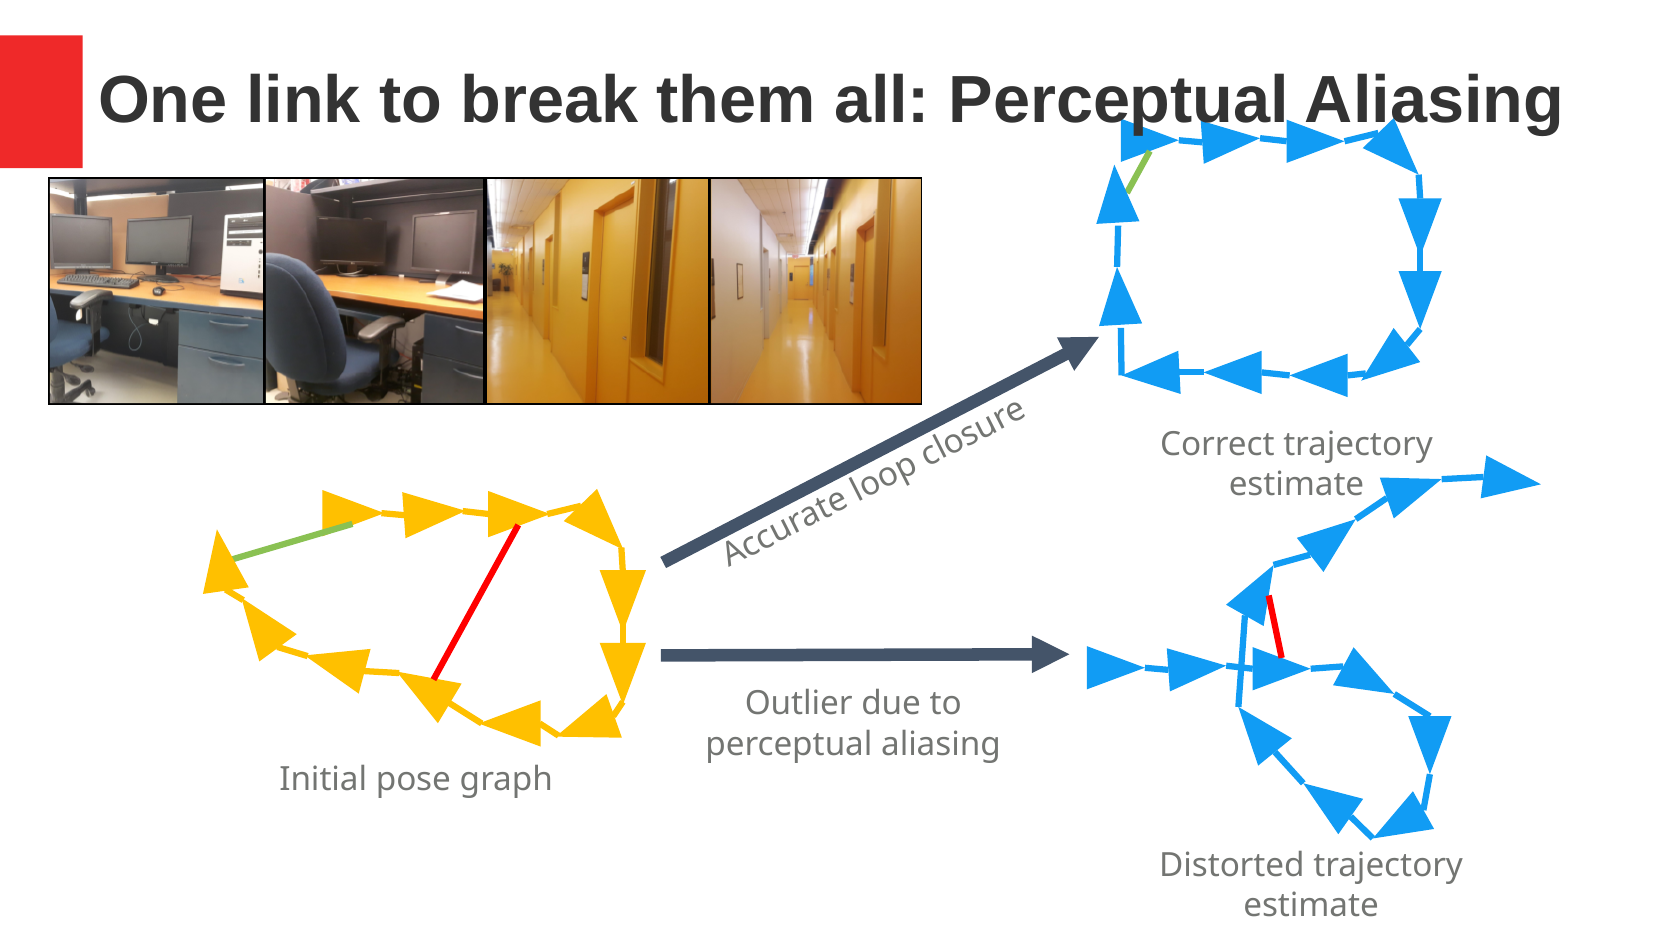

One link to break them all: Perceptual Aliasing
Correct trajectory estimate
Accurate loop closure
Outlier due to perceptual aliasing
Initial pose graph
Distorted trajectory estimate